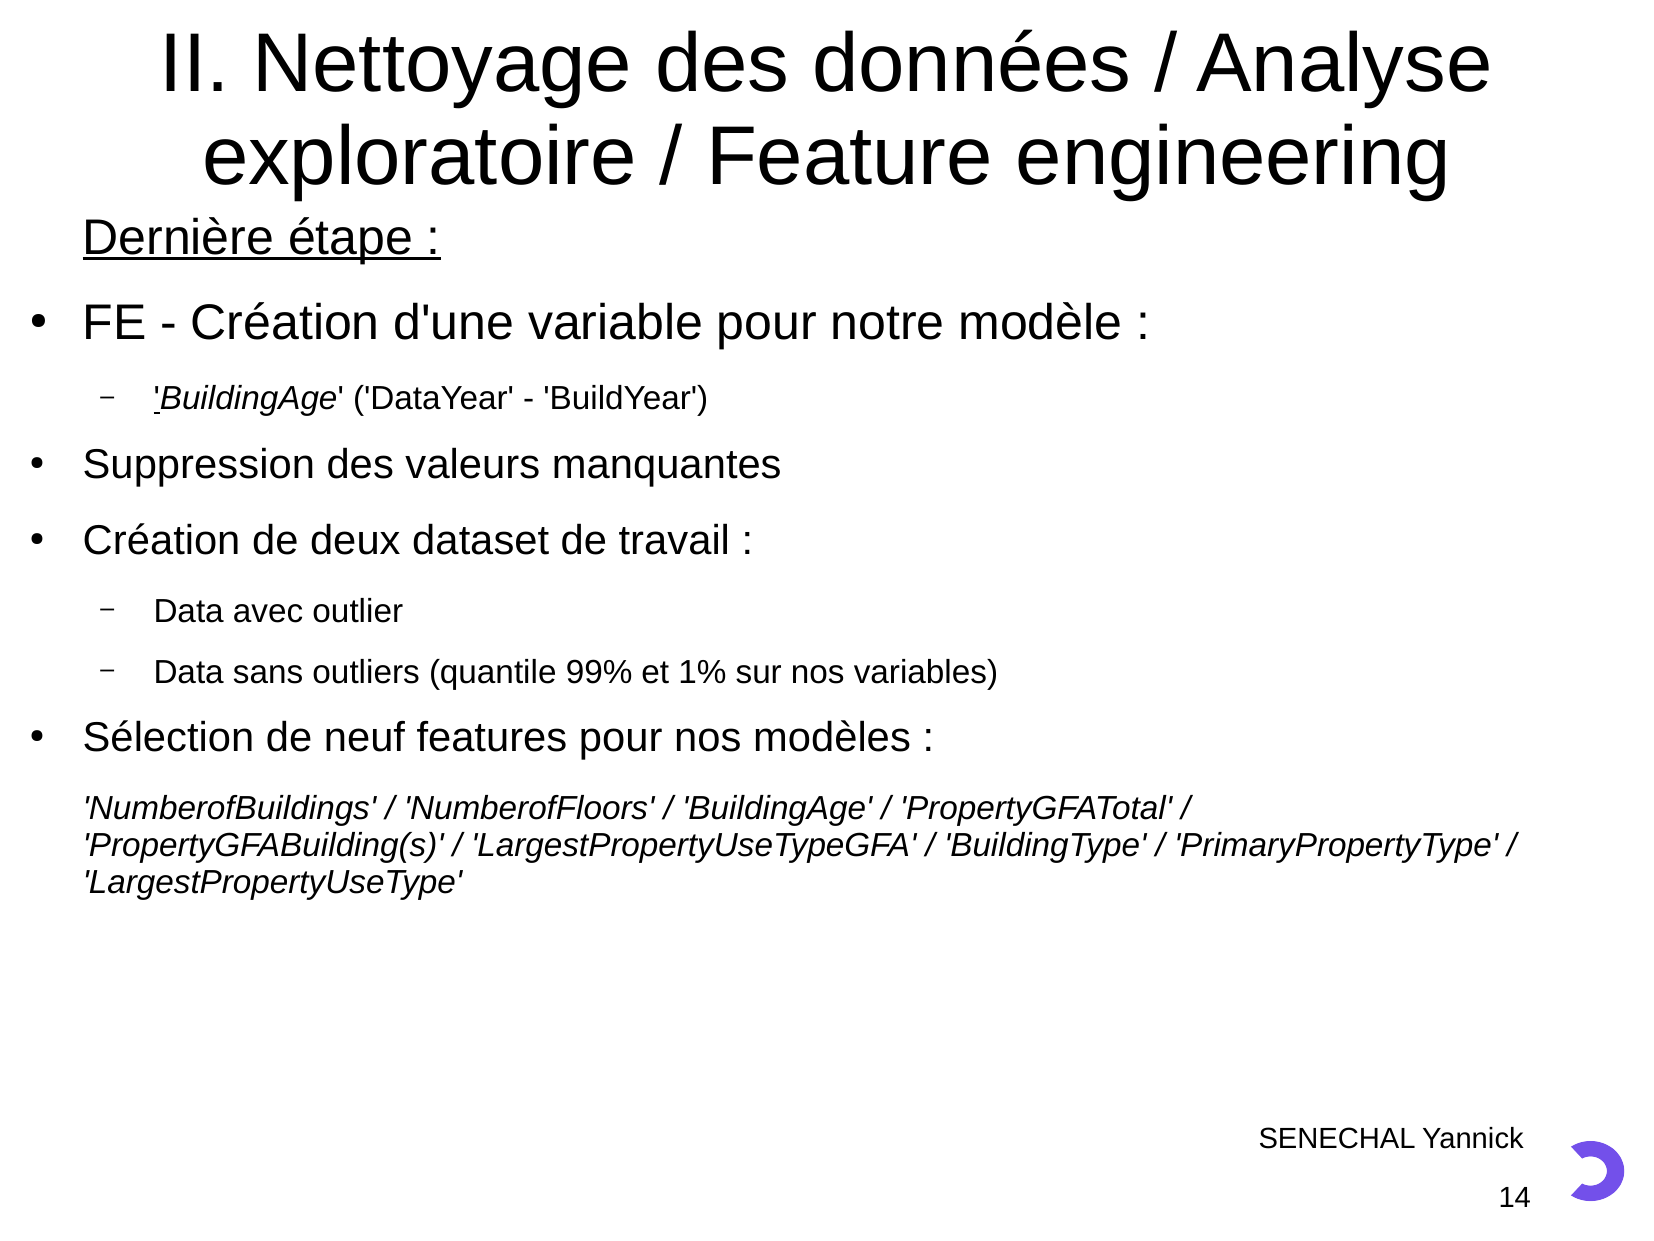

# II. Nettoyage des données / Analyse exploratoire / Feature engineering
Dernière étape :
FE - Création d'une variable pour notre modèle :
'BuildingAge' ('DataYear' - 'BuildYear')
Suppression des valeurs manquantes
Création de deux dataset de travail :
Data avec outlier
Data sans outliers (quantile 99% et 1% sur nos variables)
Sélection de neuf features pour nos modèles :
'NumberofBuildings' / 'NumberofFloors' / 'BuildingAge' / 'PropertyGFATotal' / 'PropertyGFABuilding(s)' / 'LargestPropertyUseTypeGFA' / 'BuildingType' / 'PrimaryPropertyType' / 'LargestPropertyUseType'
SENECHAL Yannick
14